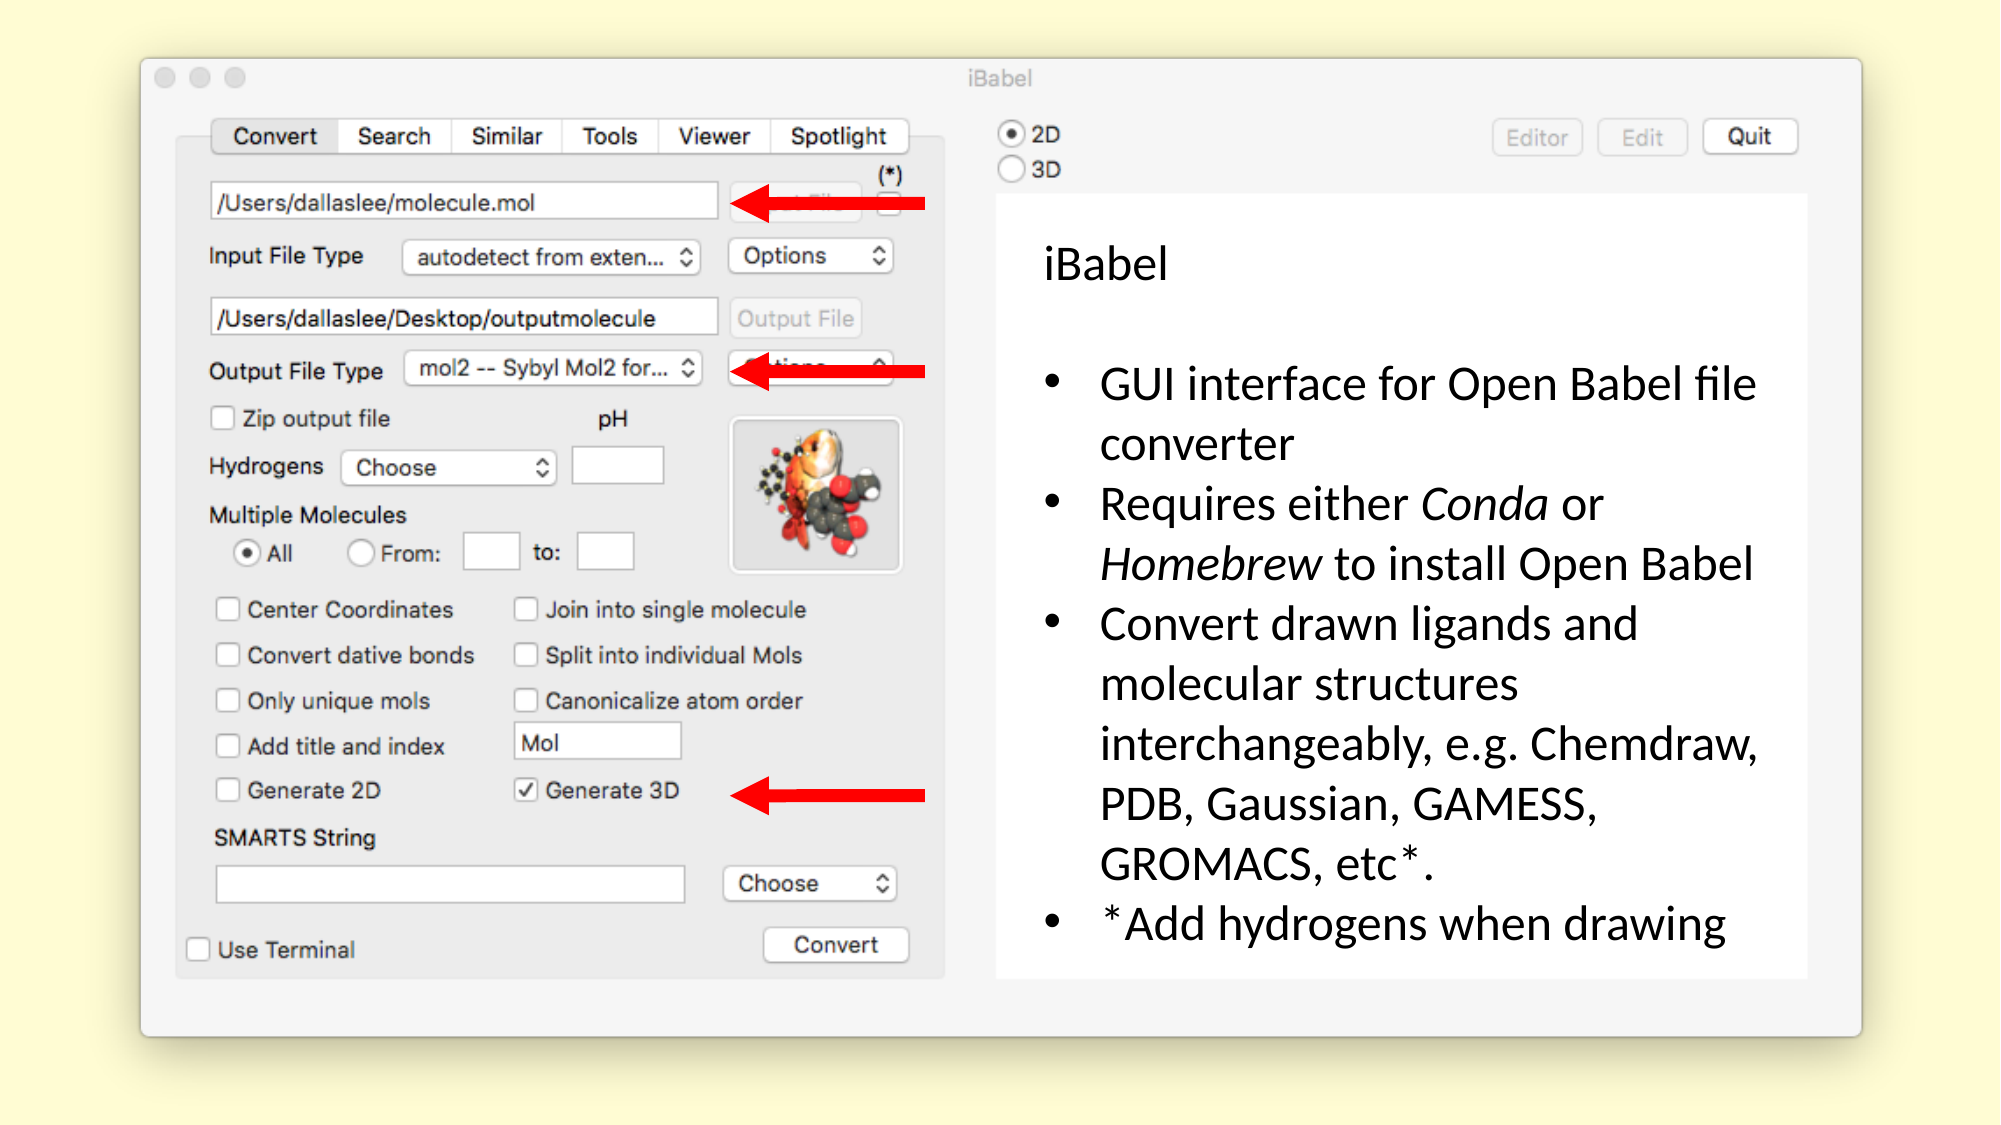

#
iBabel
GUI interface for Open Babel file converter
Requires either Conda or Homebrew to install Open Babel
Convert drawn ligands and molecular structures interchangeably, e.g. Chemdraw, PDB, Gaussian, GAMESS, GROMACS, etc*.
*Add hydrogens when drawing